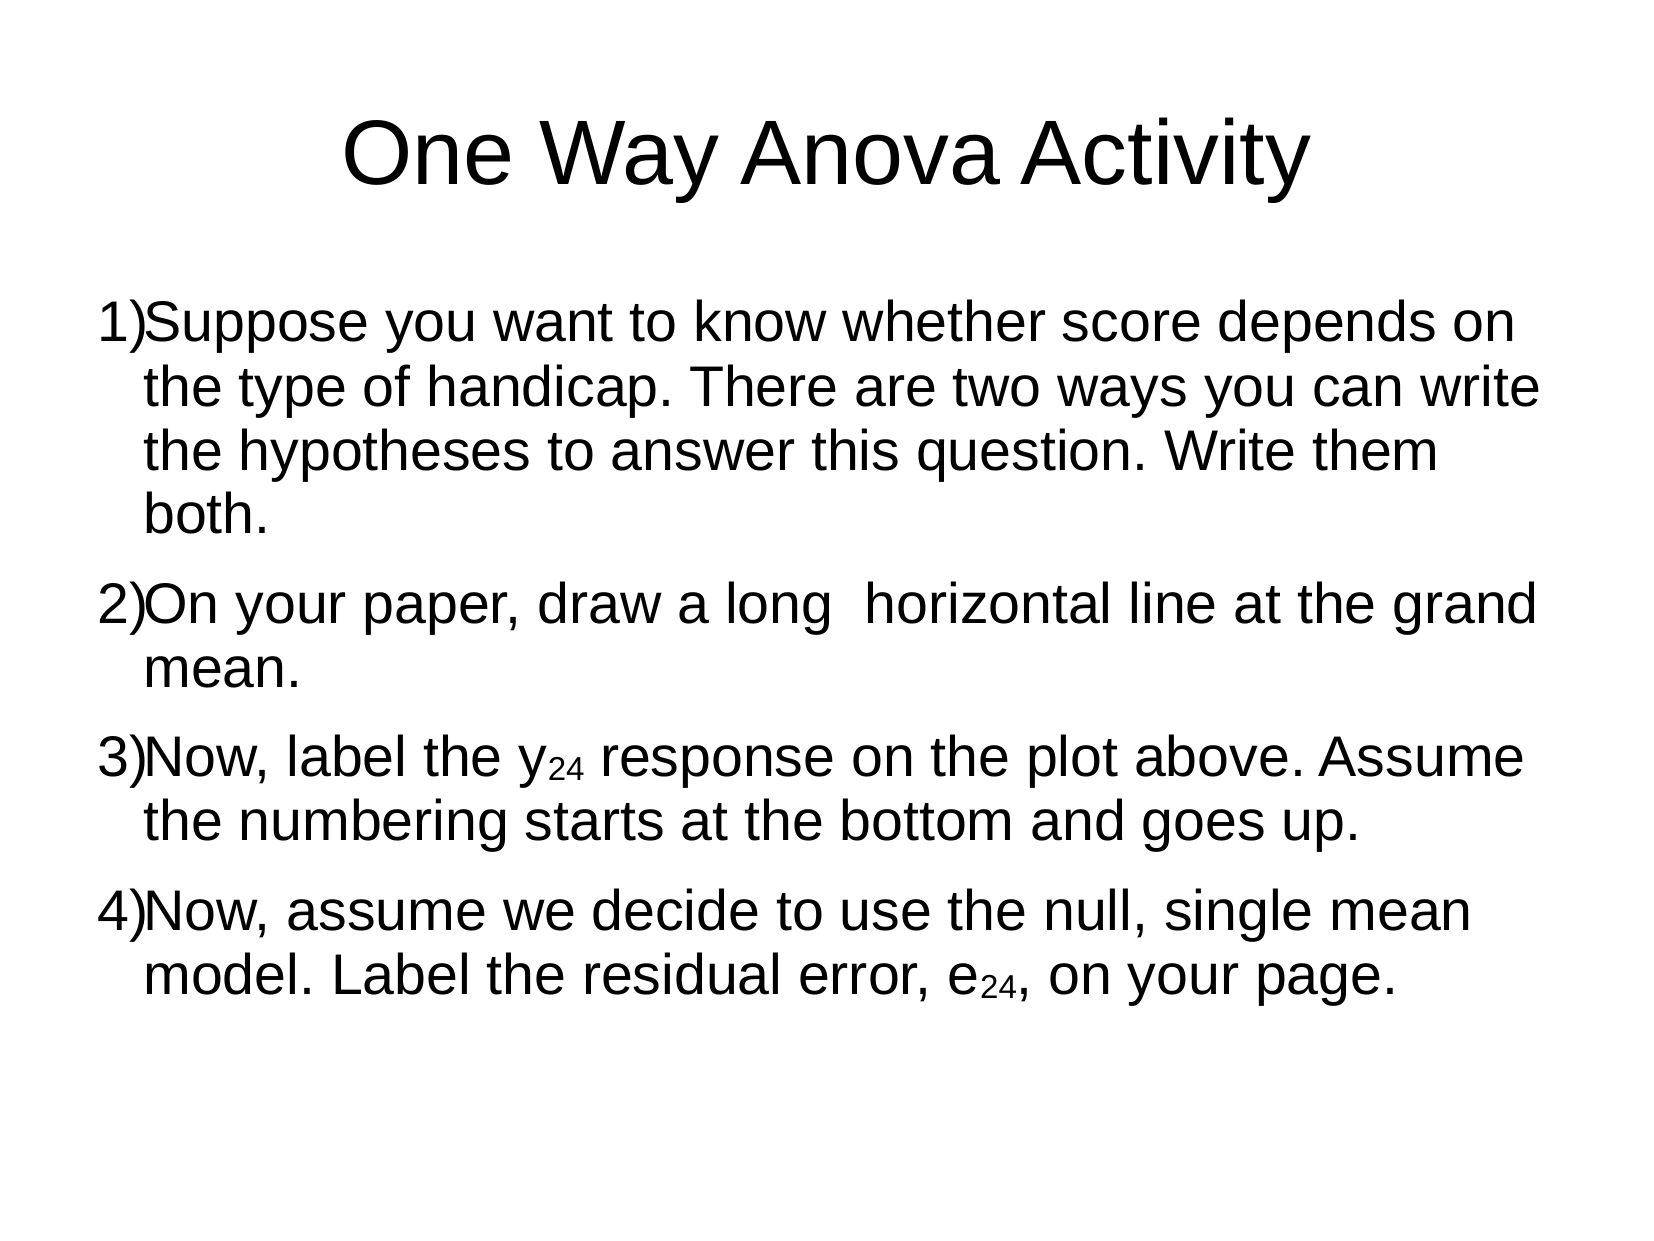

# One Way Anova Activity
Suppose you want to know whether score depends on the type of handicap. There are two ways you can write the hypotheses to answer this question. Write them both.
On your paper, draw a long horizontal line at the grand mean.
Now, label the y24 response on the plot above. Assume the numbering starts at the bottom and goes up.
Now, assume we decide to use the null, single mean model. Label the residual error, e24, on your page.